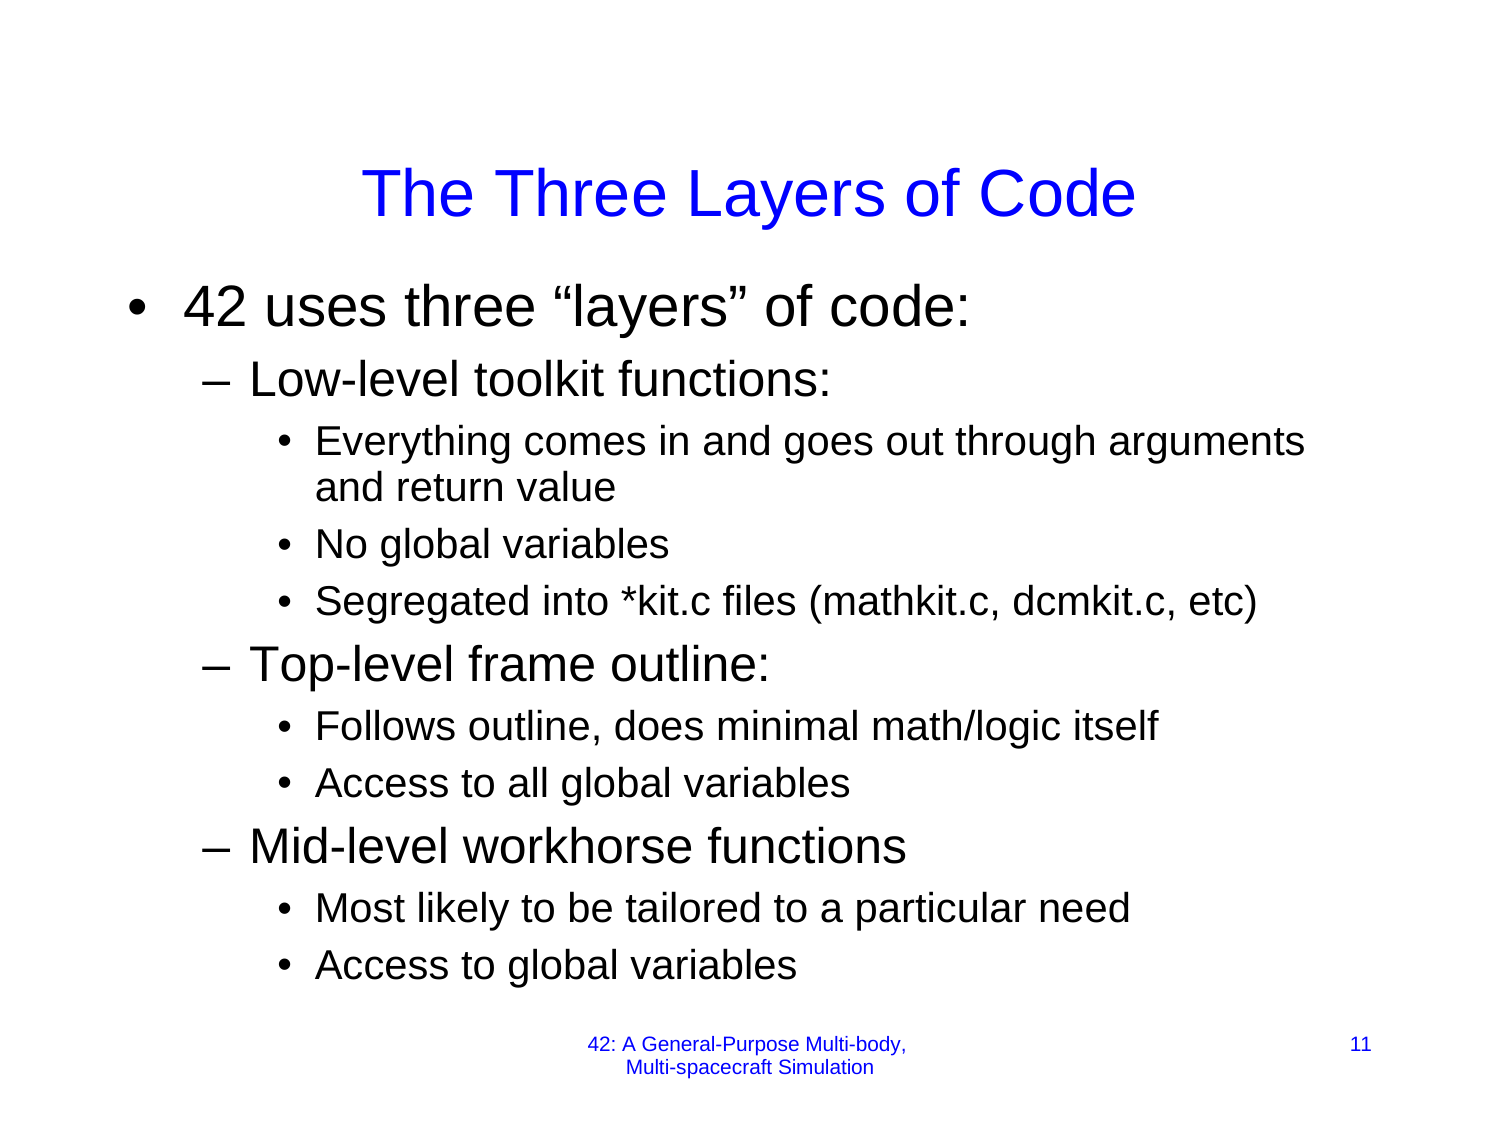

# The Three Layers of Code
42 uses three “layers” of code:
Low-level toolkit functions:
Everything comes in and goes out through arguments and return value
No global variables
Segregated into *kit.c files (mathkit.c, dcmkit.c, etc)
Top-level frame outline:
Follows outline, does minimal math/logic itself
Access to all global variables
Mid-level workhorse functions
Most likely to be tailored to a particular need
Access to global variables
42: The Mostly Harmless Simulation
11